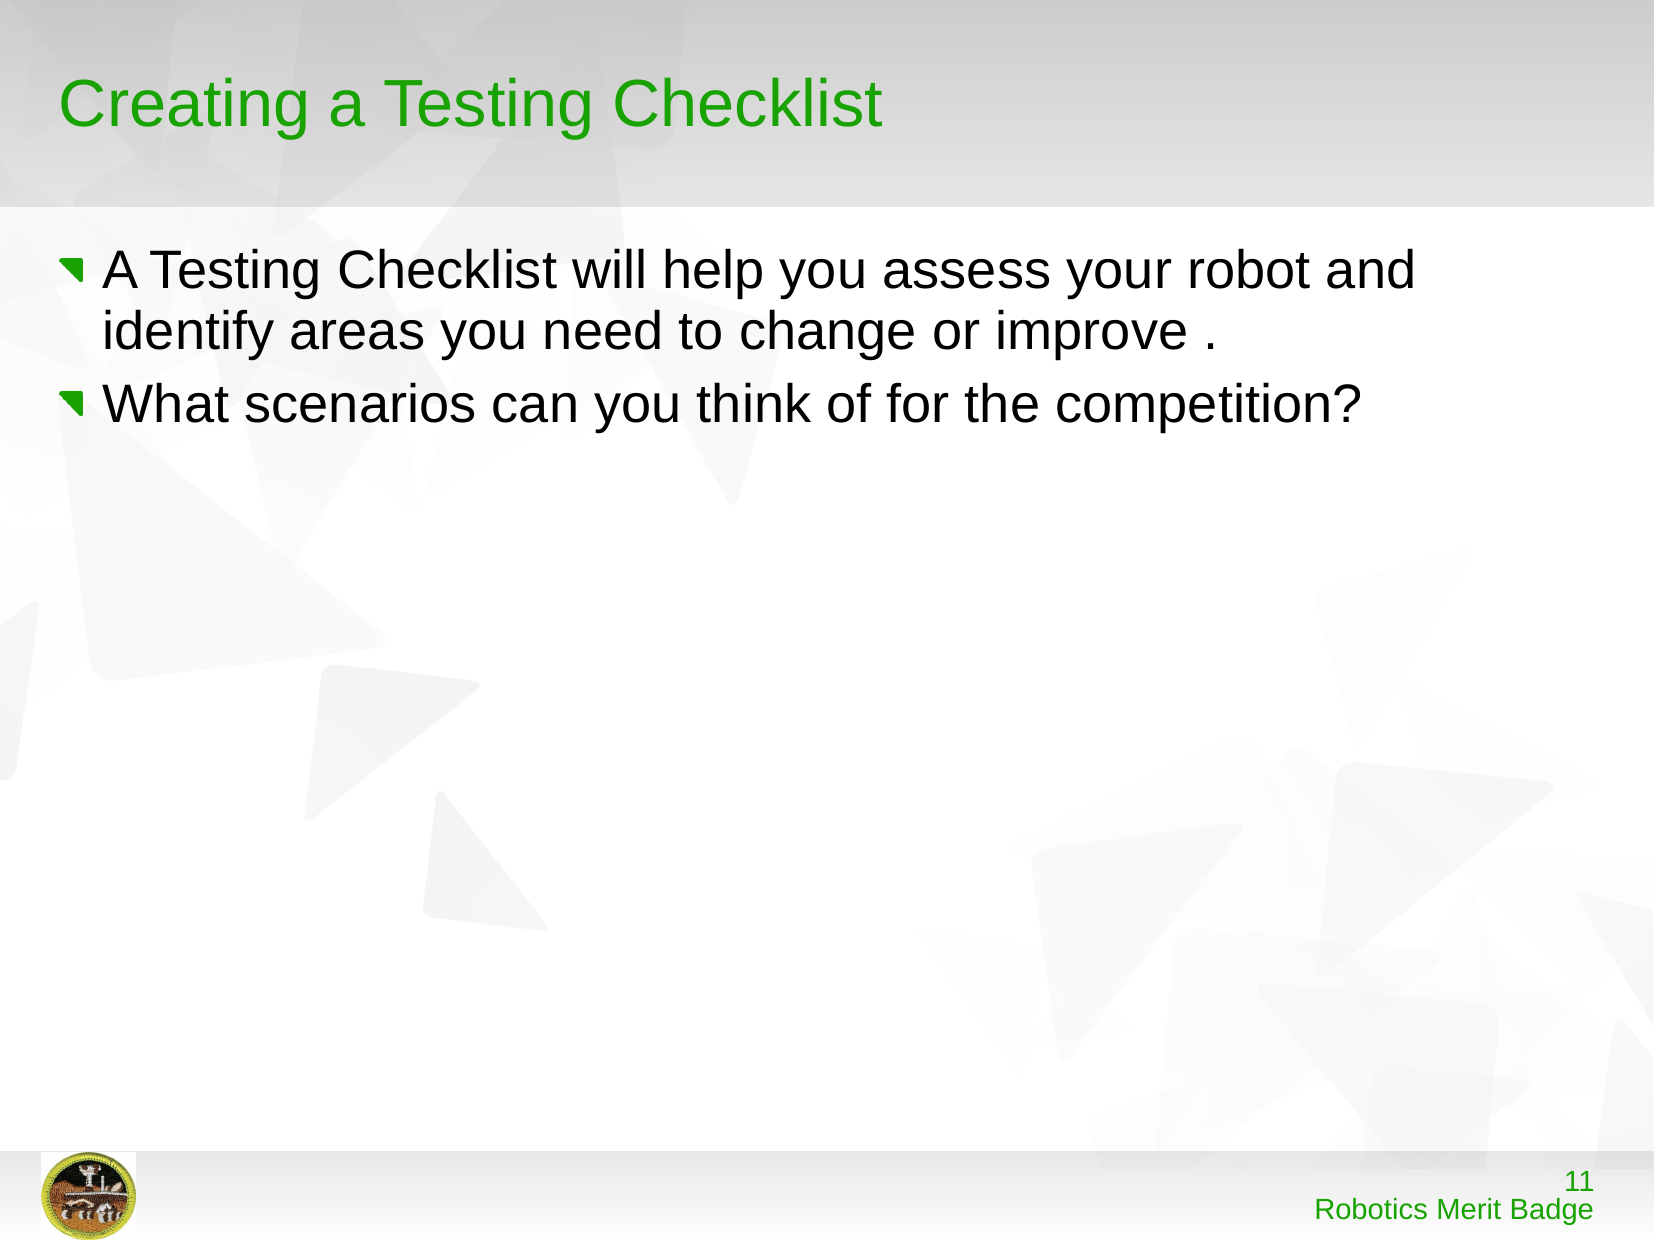

# Creating a Testing Checklist
A Testing Checklist will help you assess your robot and identify areas you need to change or improve .
What scenarios can you think of for the competition?
11
Robotics Merit Badge